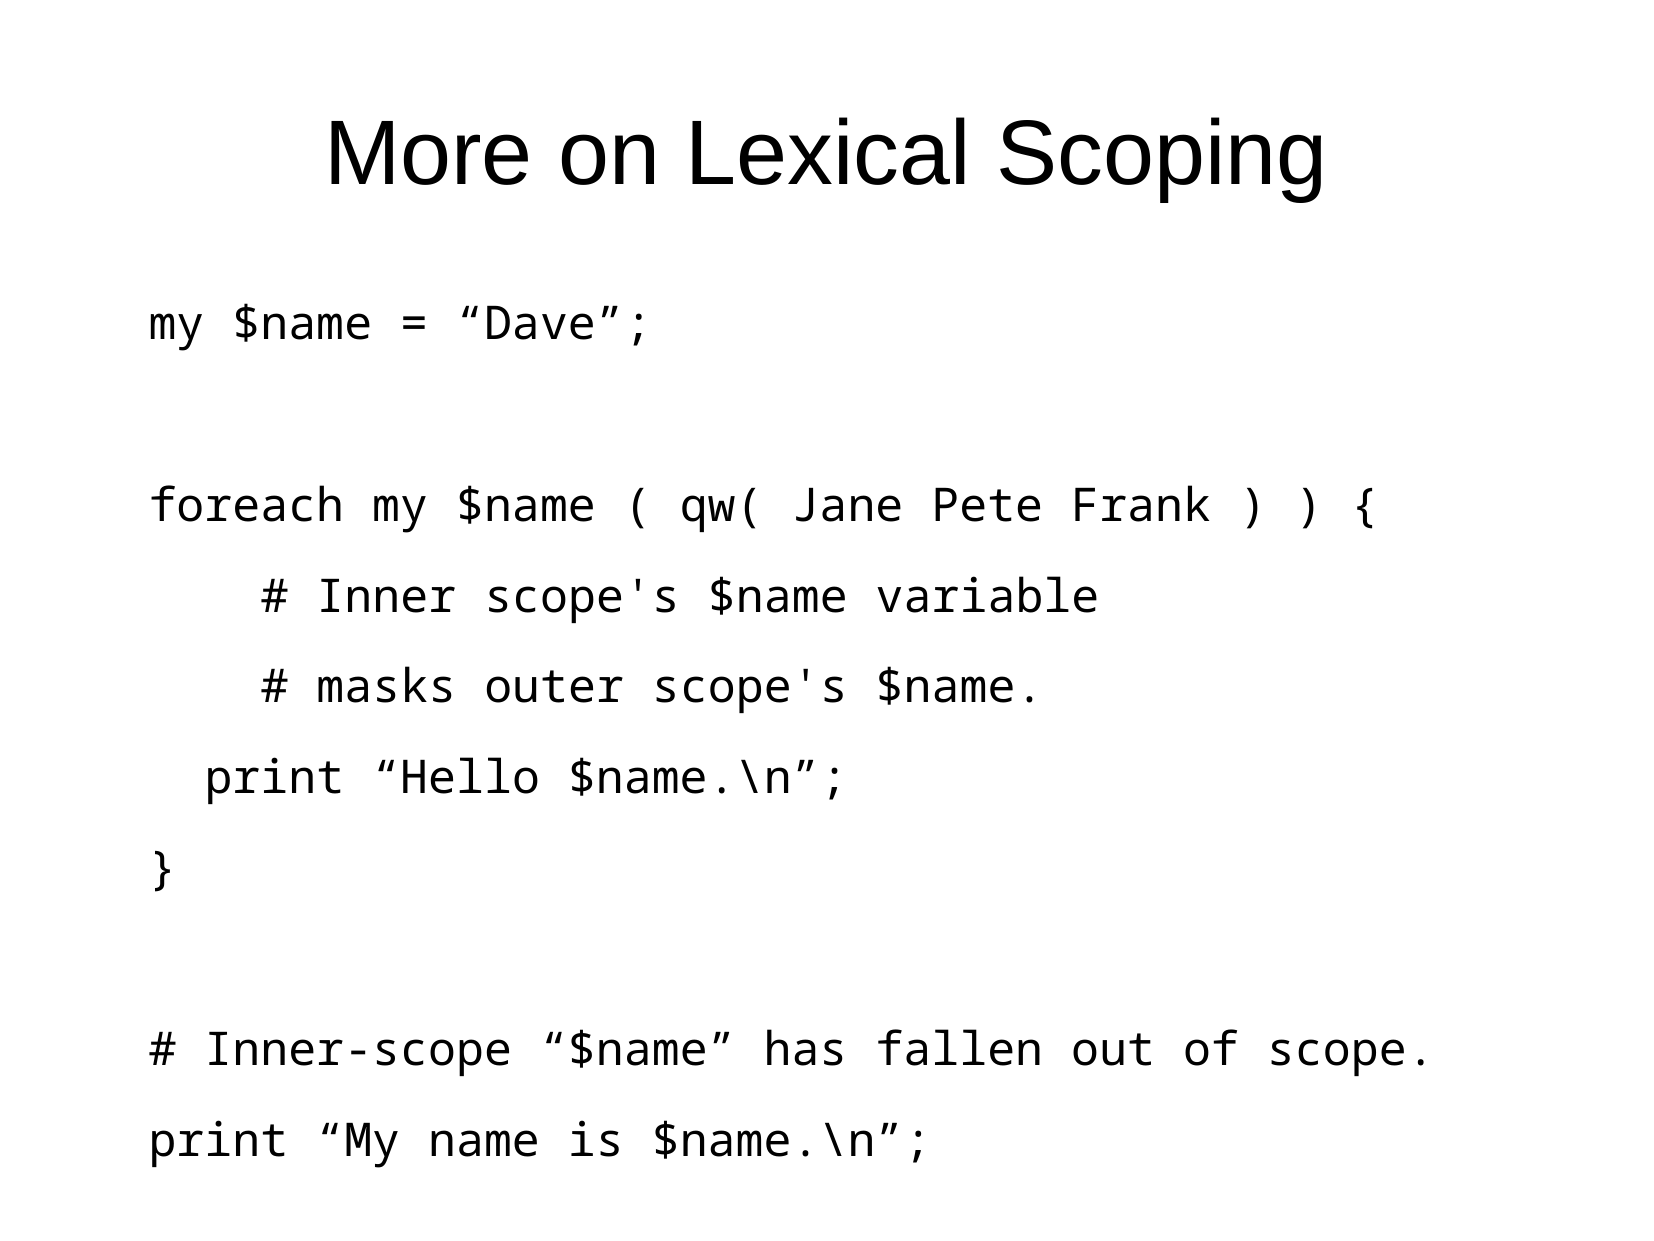

# More on Lexical Scoping
my $name = “Dave”;
foreach my $name ( qw( Jane Pete Frank ) ) {
 # Inner scope's $name variable
 # masks outer scope's $name.
 print “Hello $name.\n”;
}
# Inner-scope “$name” has fallen out of scope.
print “My name is $name.\n”;